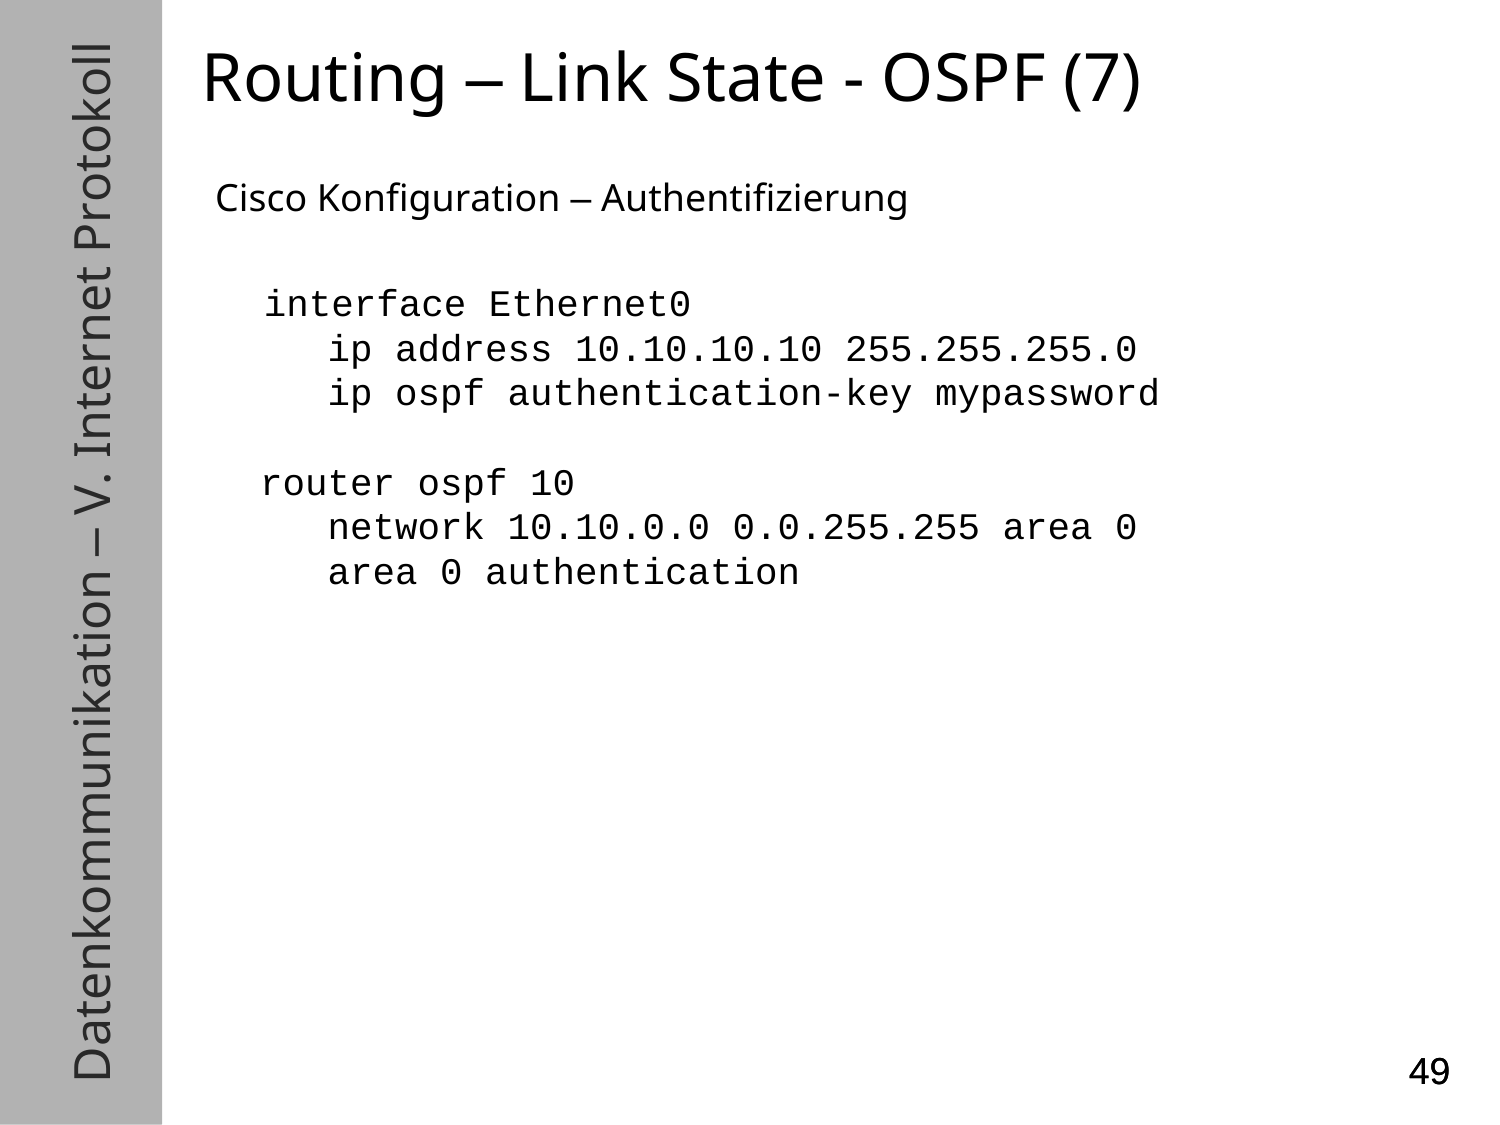

Routing – Link State - OSPF (7)
Cisco Konfiguration – Authentifizierung
 interface Ethernet0
 ip address 10.10.10.10 255.255.255.0
 ip ospf authentication-key mypassword
 router ospf 10
 network 10.10.0.0 0.0.255.255 area 0
 area 0 authentication
Datenkommunikation – V. Internet Protokoll